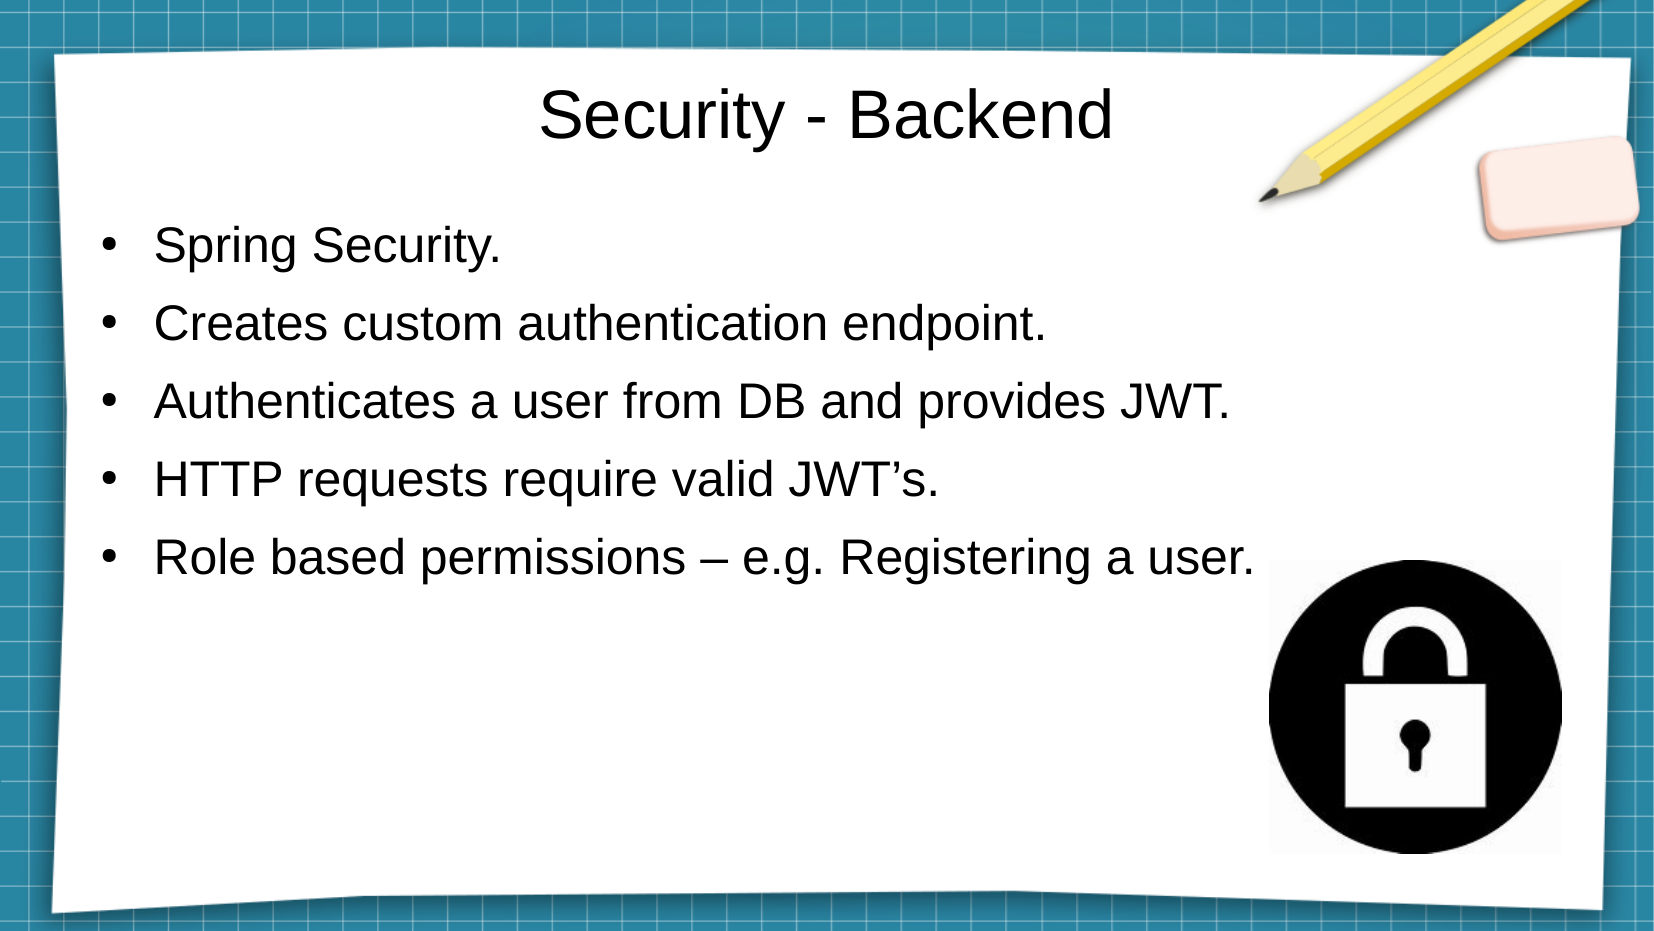

# Security - Backend
Spring Security.
Creates custom authentication endpoint.
Authenticates a user from DB and provides JWT.
HTTP requests require valid JWT’s.
Role based permissions – e.g. Registering a user.